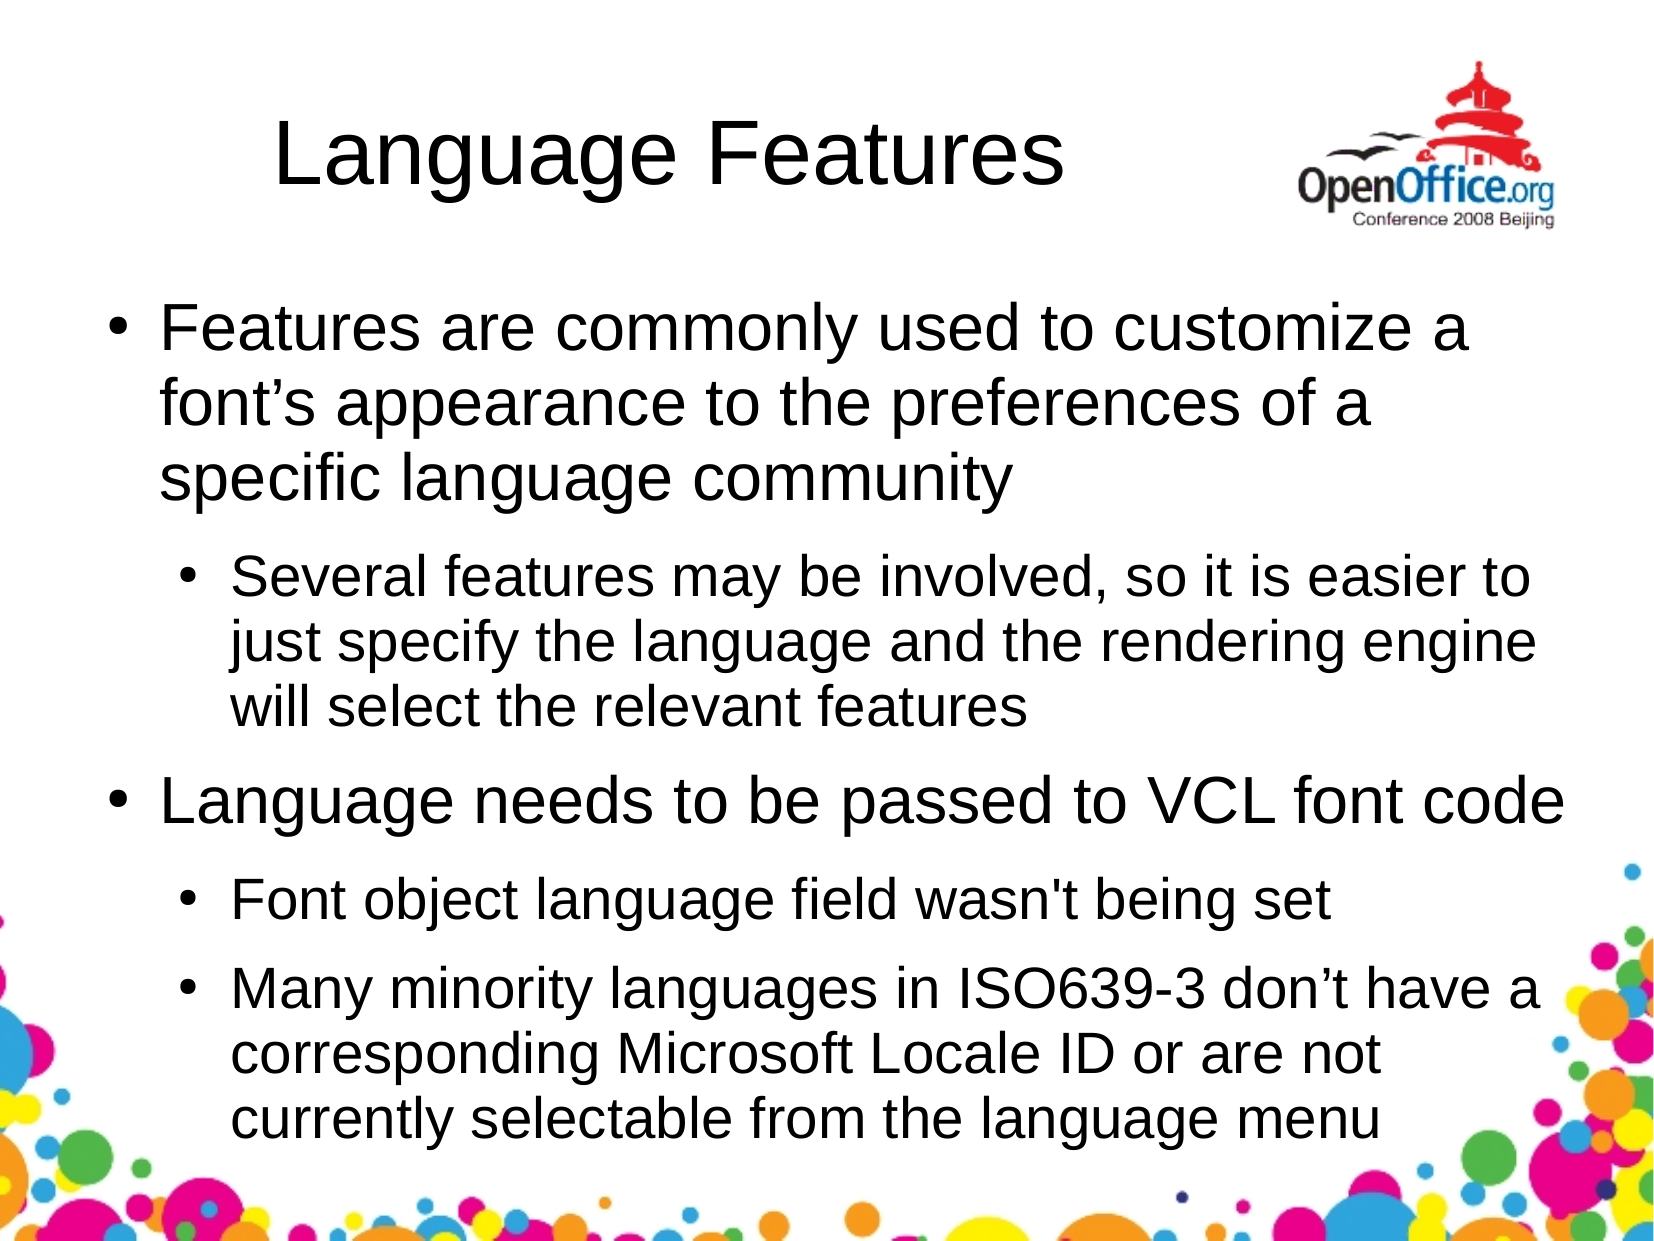

# Language Features
Features are commonly used to customize a font’s appearance to the preferences of a specific language community
Several features may be involved, so it is easier to just specify the language and the rendering engine will select the relevant features
Language needs to be passed to VCL font code
Font object language field wasn't being set
Many minority languages in ISO639-3 don’t have a corresponding Microsoft Locale ID or are not currently selectable from the language menu